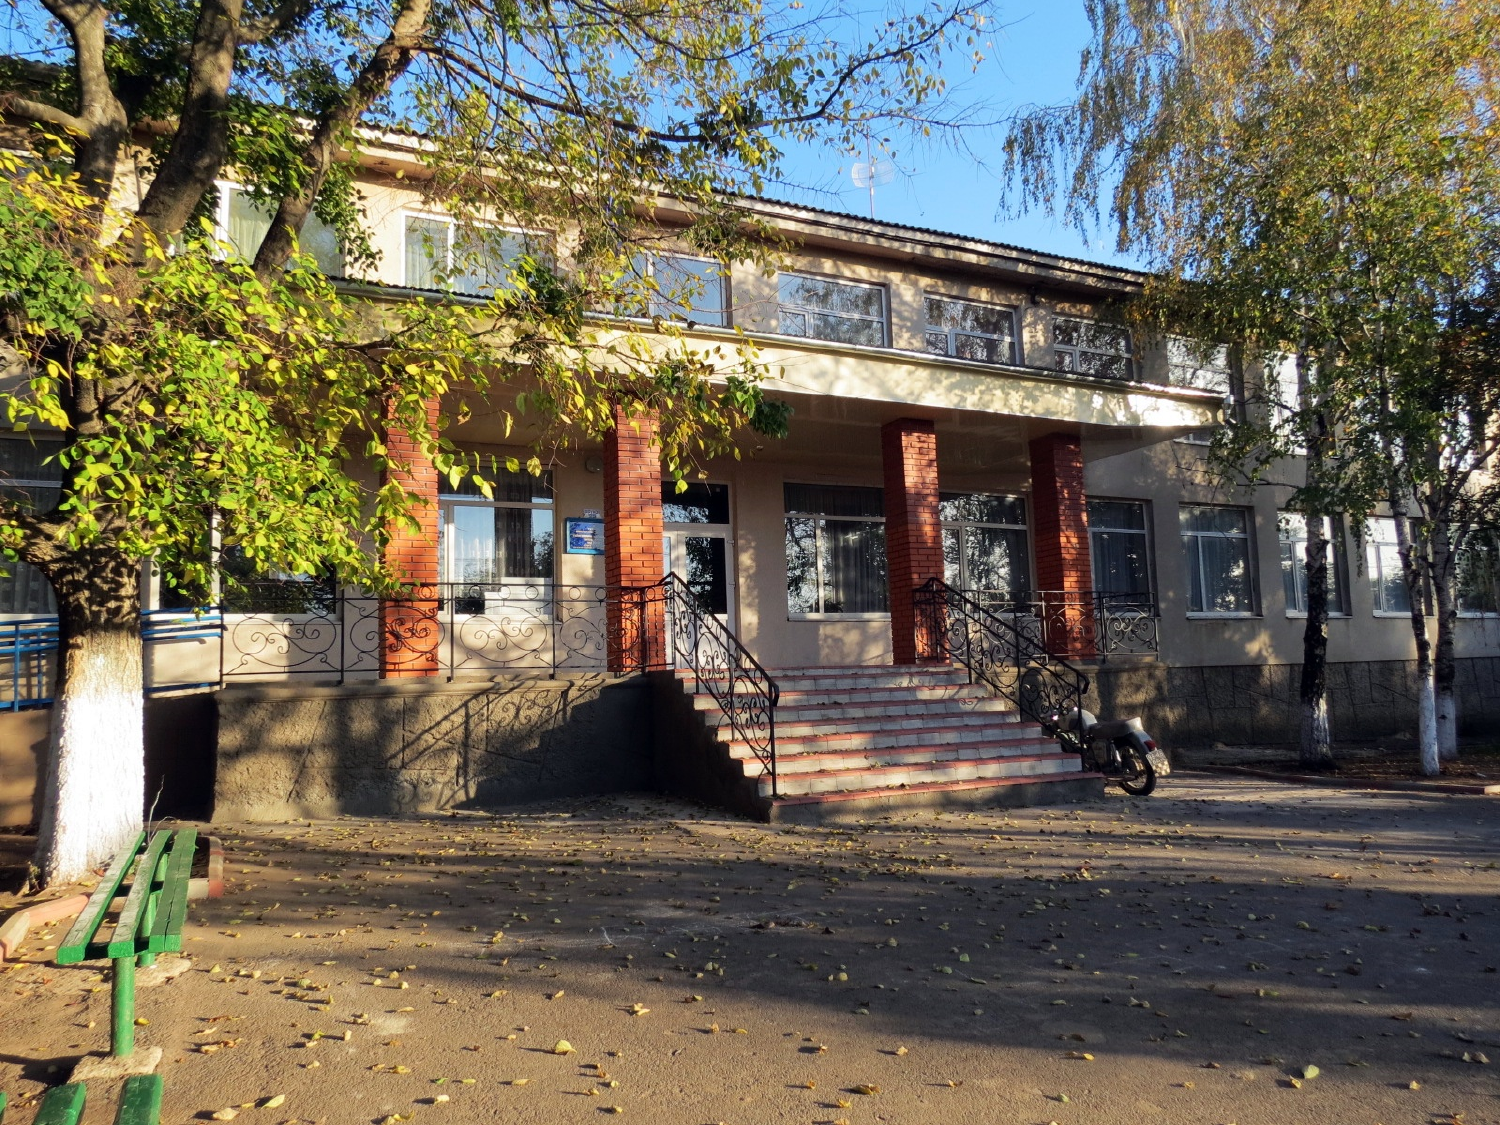

# Девіз моєї школи:
«Рід, родина – які слова святі! Вони потрібні кожному в житті!»